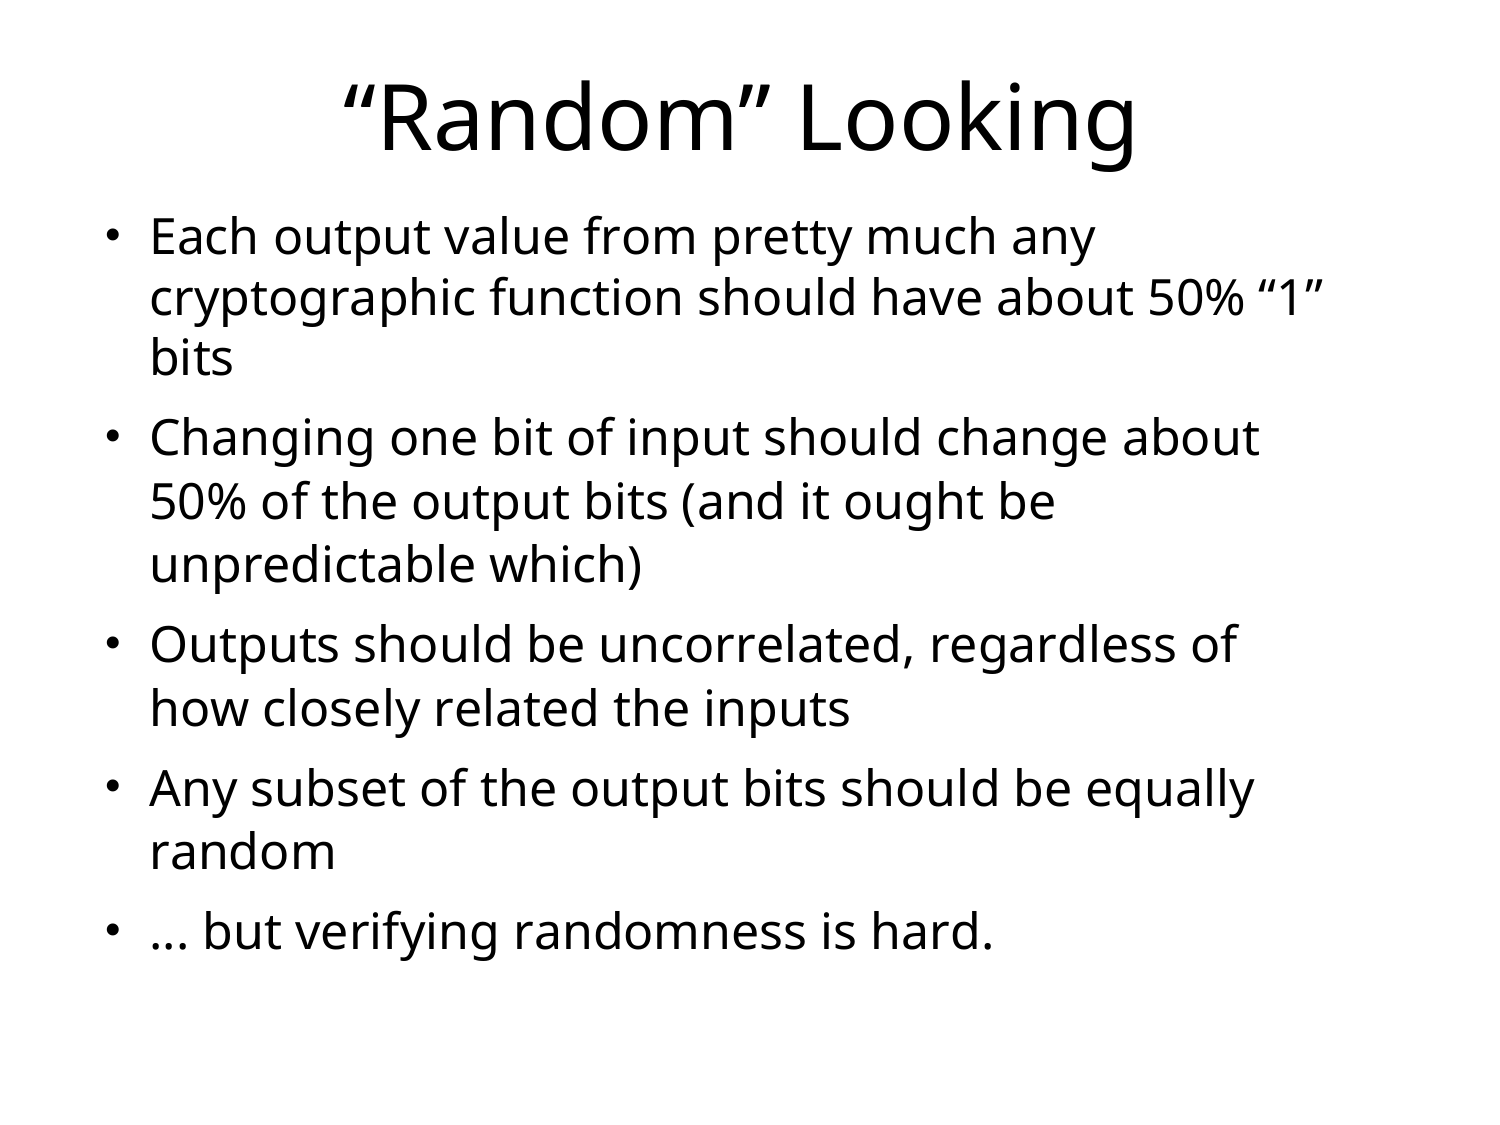

# “Random” Looking
Each output value from pretty much any cryptographic function should have about 50% “1” bits
Changing one bit of input should change about 50% of the output bits (and it ought be unpredictable which)
Outputs should be uncorrelated, regardless of how closely related the inputs
Any subset of the output bits should be equally random
... but verifying randomness is hard.